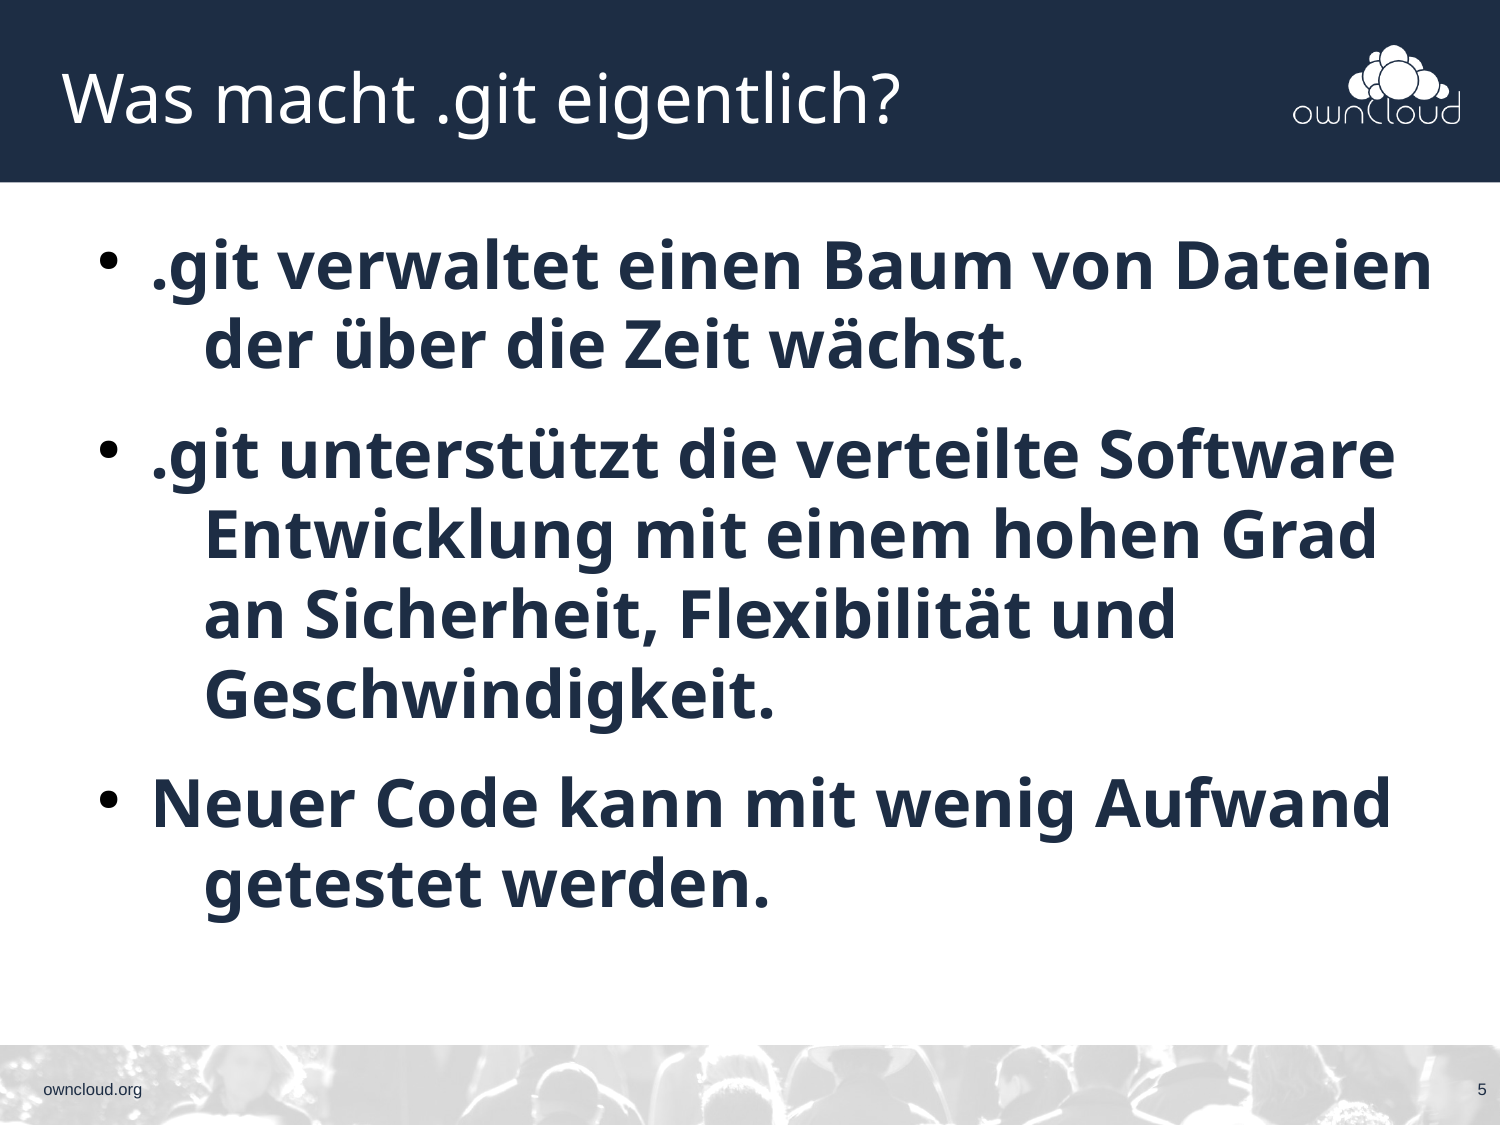

# Was macht .git eigentlich?
.git verwaltet einen Baum von Dateien der über die Zeit wächst.
.git unterstützt die verteilte Software Entwicklung mit einem hohen Grad an Sicherheit, Flexibilität und Geschwindigkeit.
Neuer Code kann mit wenig Aufwand getestet werden.